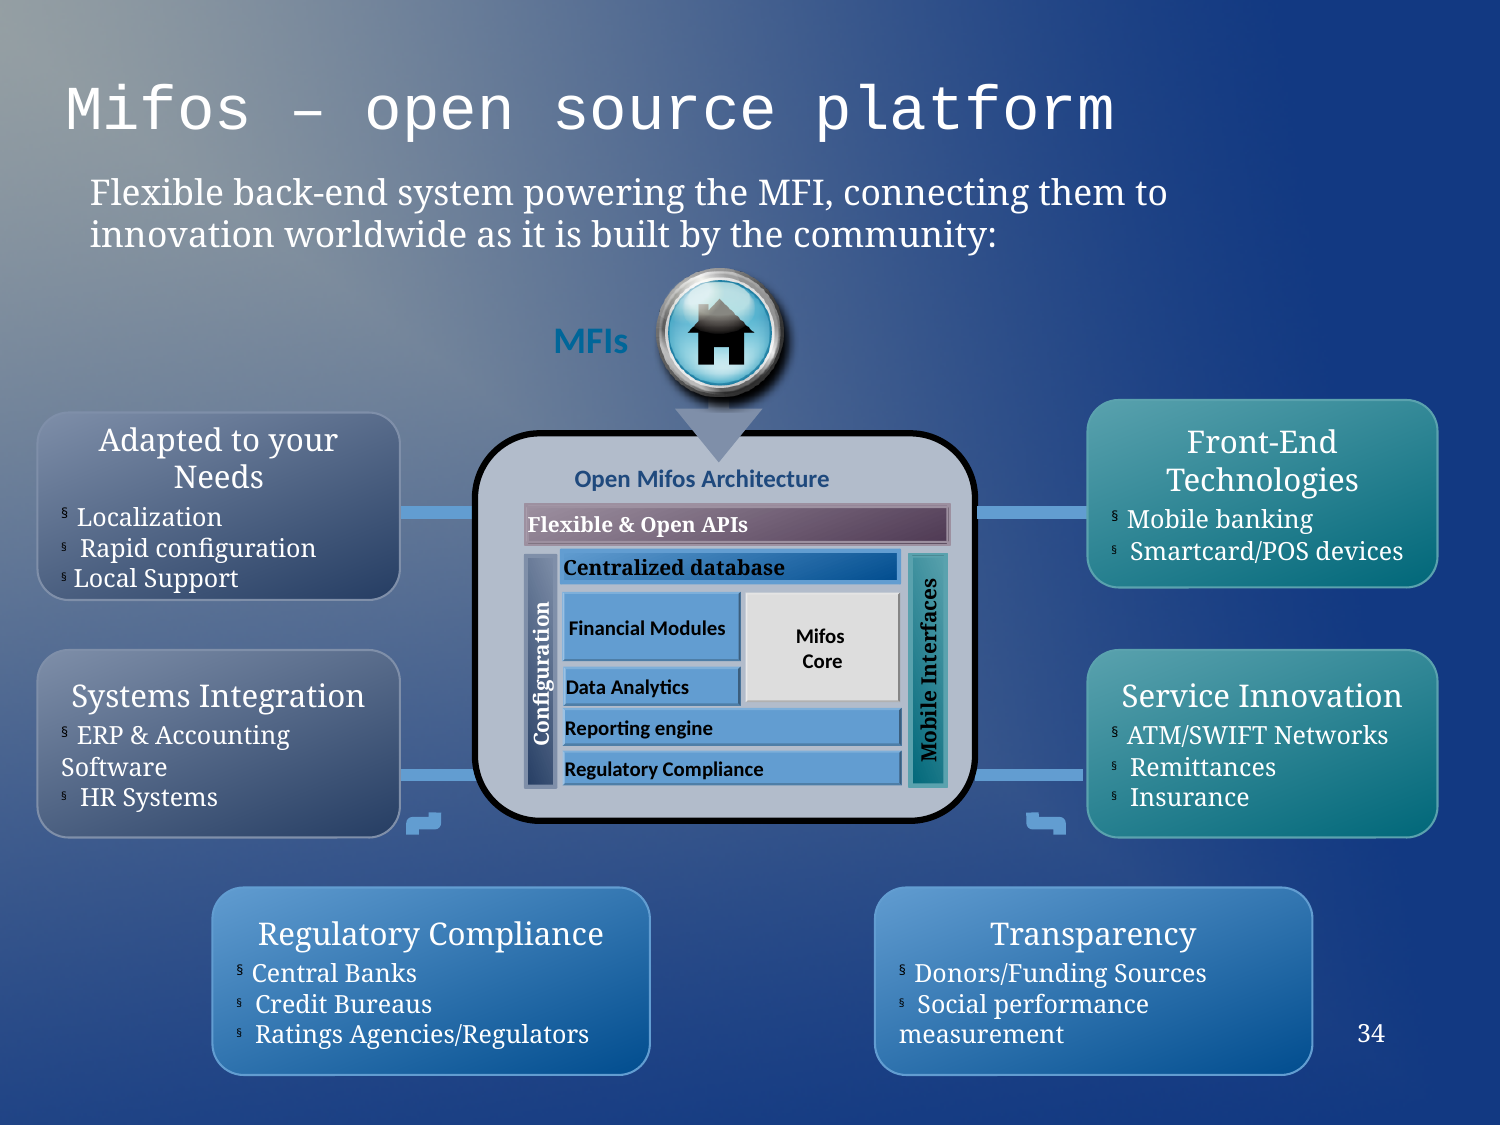

# Mifos – open source platform
Flexible back-end system powering the MFI, connecting them to innovation worldwide as it is built by the community:
MFIs
Front-End Technologies
 Mobile banking
 Smartcard/POS devices
Adapted to your Needs
 Localization
 Rapid configuration
 Local Support
Open Mifos Architecture
Flexible & Open APIs
Centralized database
 Financial Modules
Mifos
Core
Systems Integration
 ERP & Accounting Software
 HR Systems
Service Innovation
 ATM/SWIFT Networks
 Remittances
 Insurance
Mobile Interfaces
Configuration
Data Analytics
Reporting engine
Regulatory Compliance
Regulatory Compliance
 Central Banks
 Credit Bureaus
 Ratings Agencies/Regulators
Transparency
 Donors/Funding Sources
 Social performance measurement